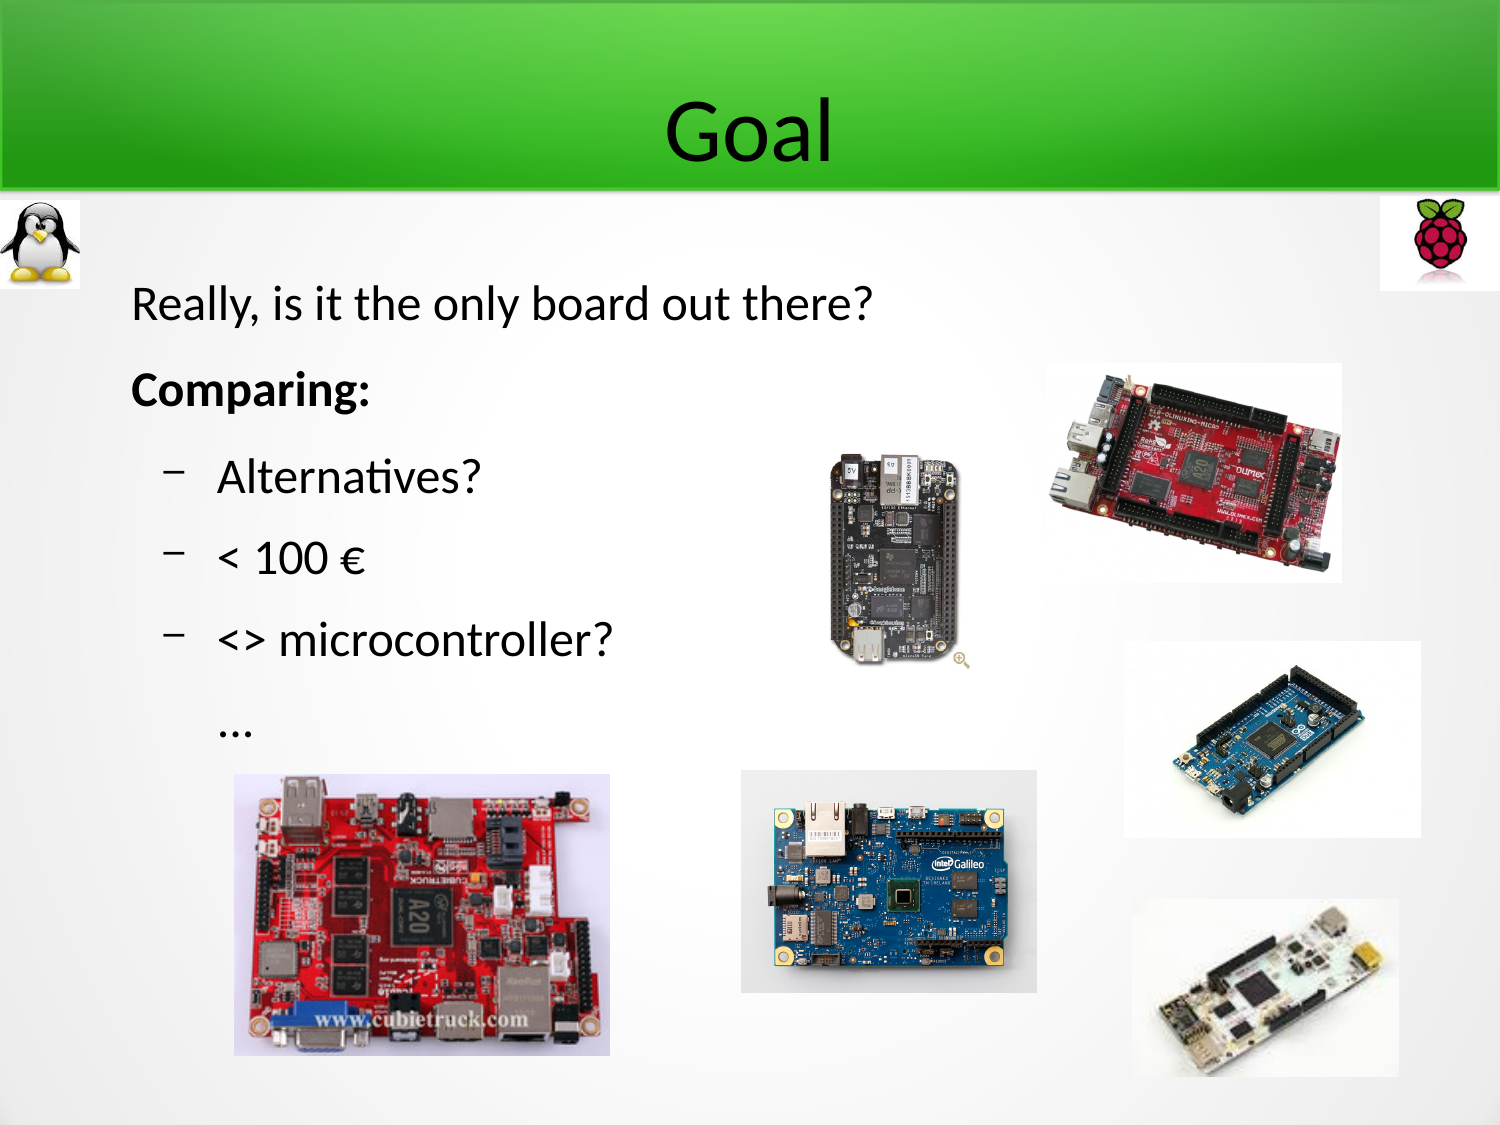

# Goal
Really, is it the only board out there?
Comparing:
Alternatives?
< 100 €
<> microcontroller?
...